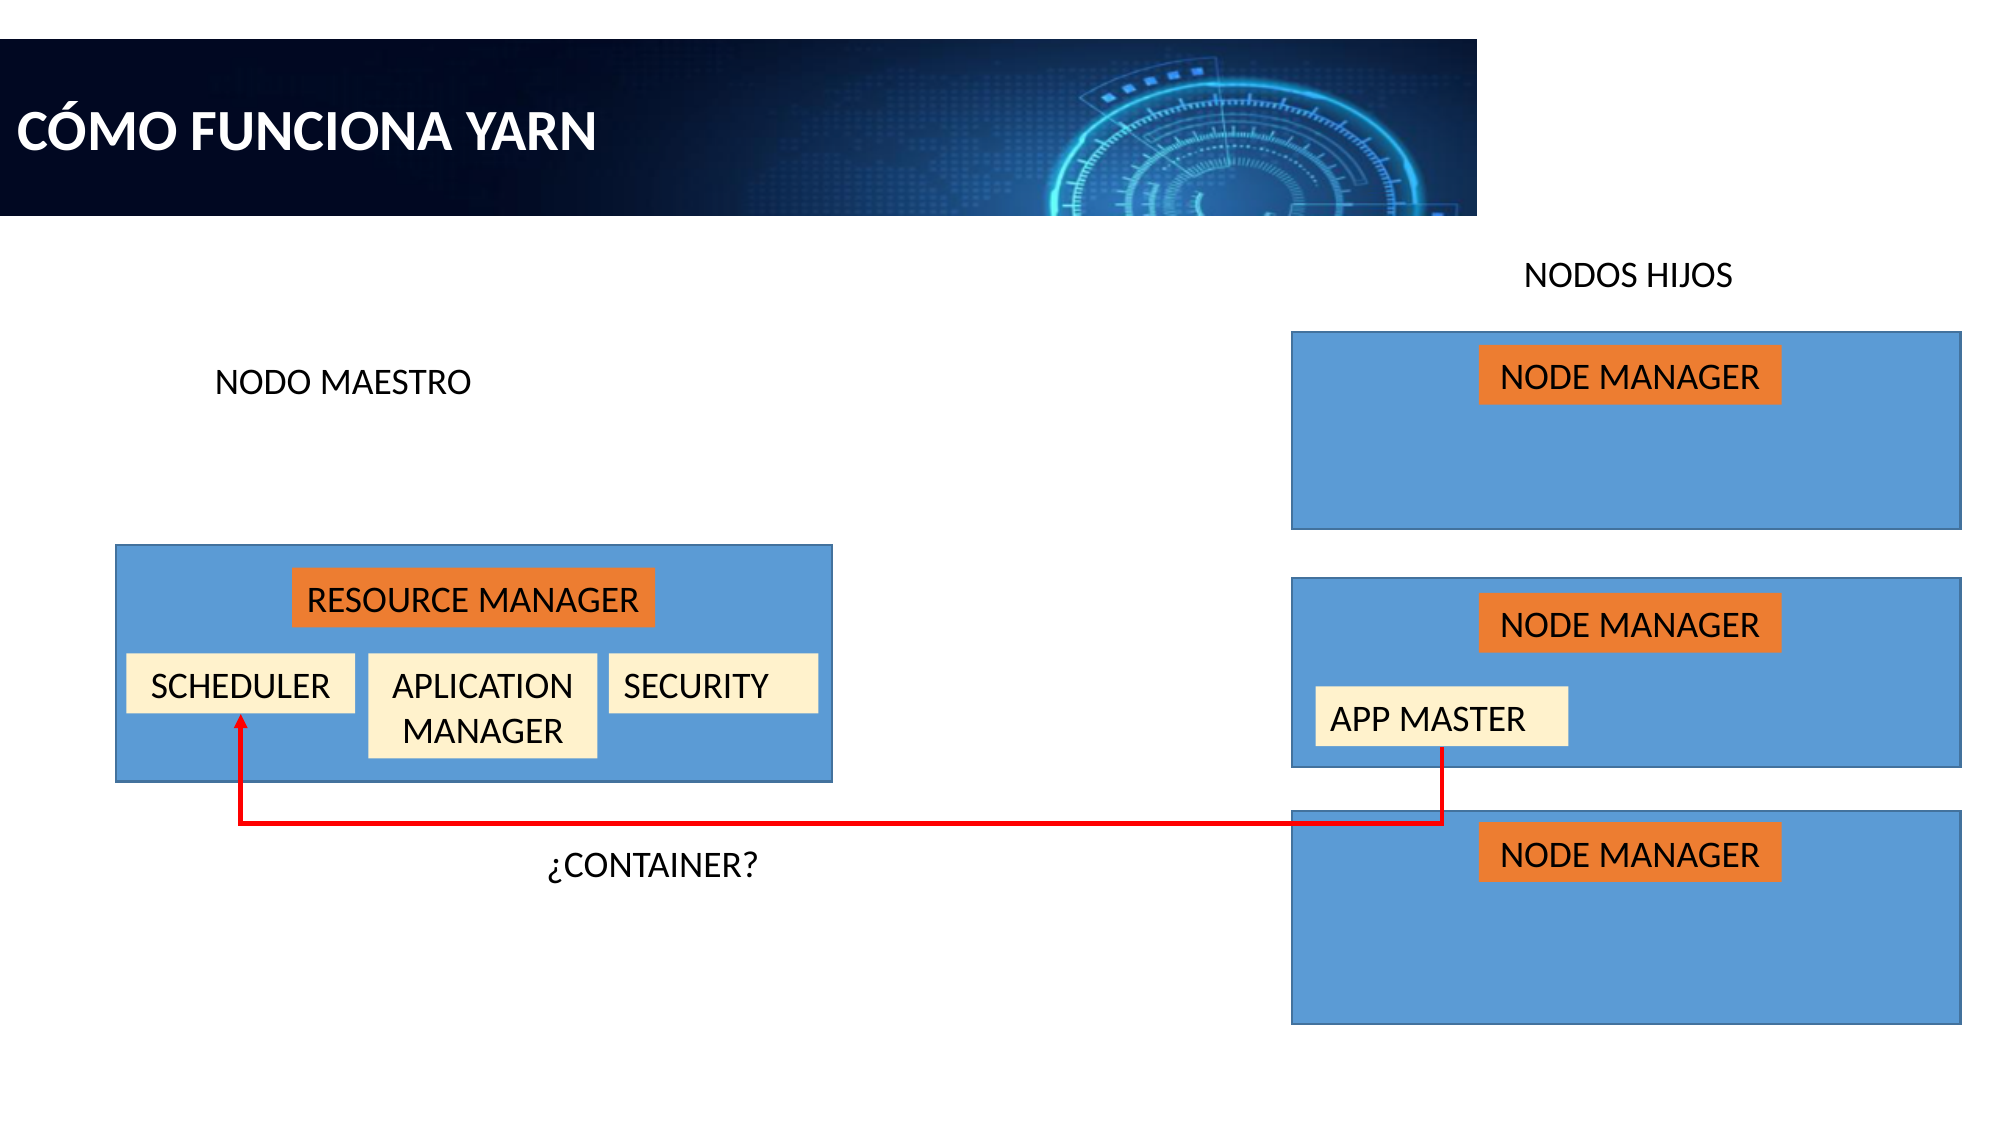

CÓMO FUNCIONA YARN
NODOS HIJOS
NODE MANAGER
NODO MAESTRO
RESOURCE MANAGER
NODE MANAGER
SCHEDULER
APLICATION MANAGER
SECURITY
APP MASTER
NODE MANAGER
¿CONTAINER?